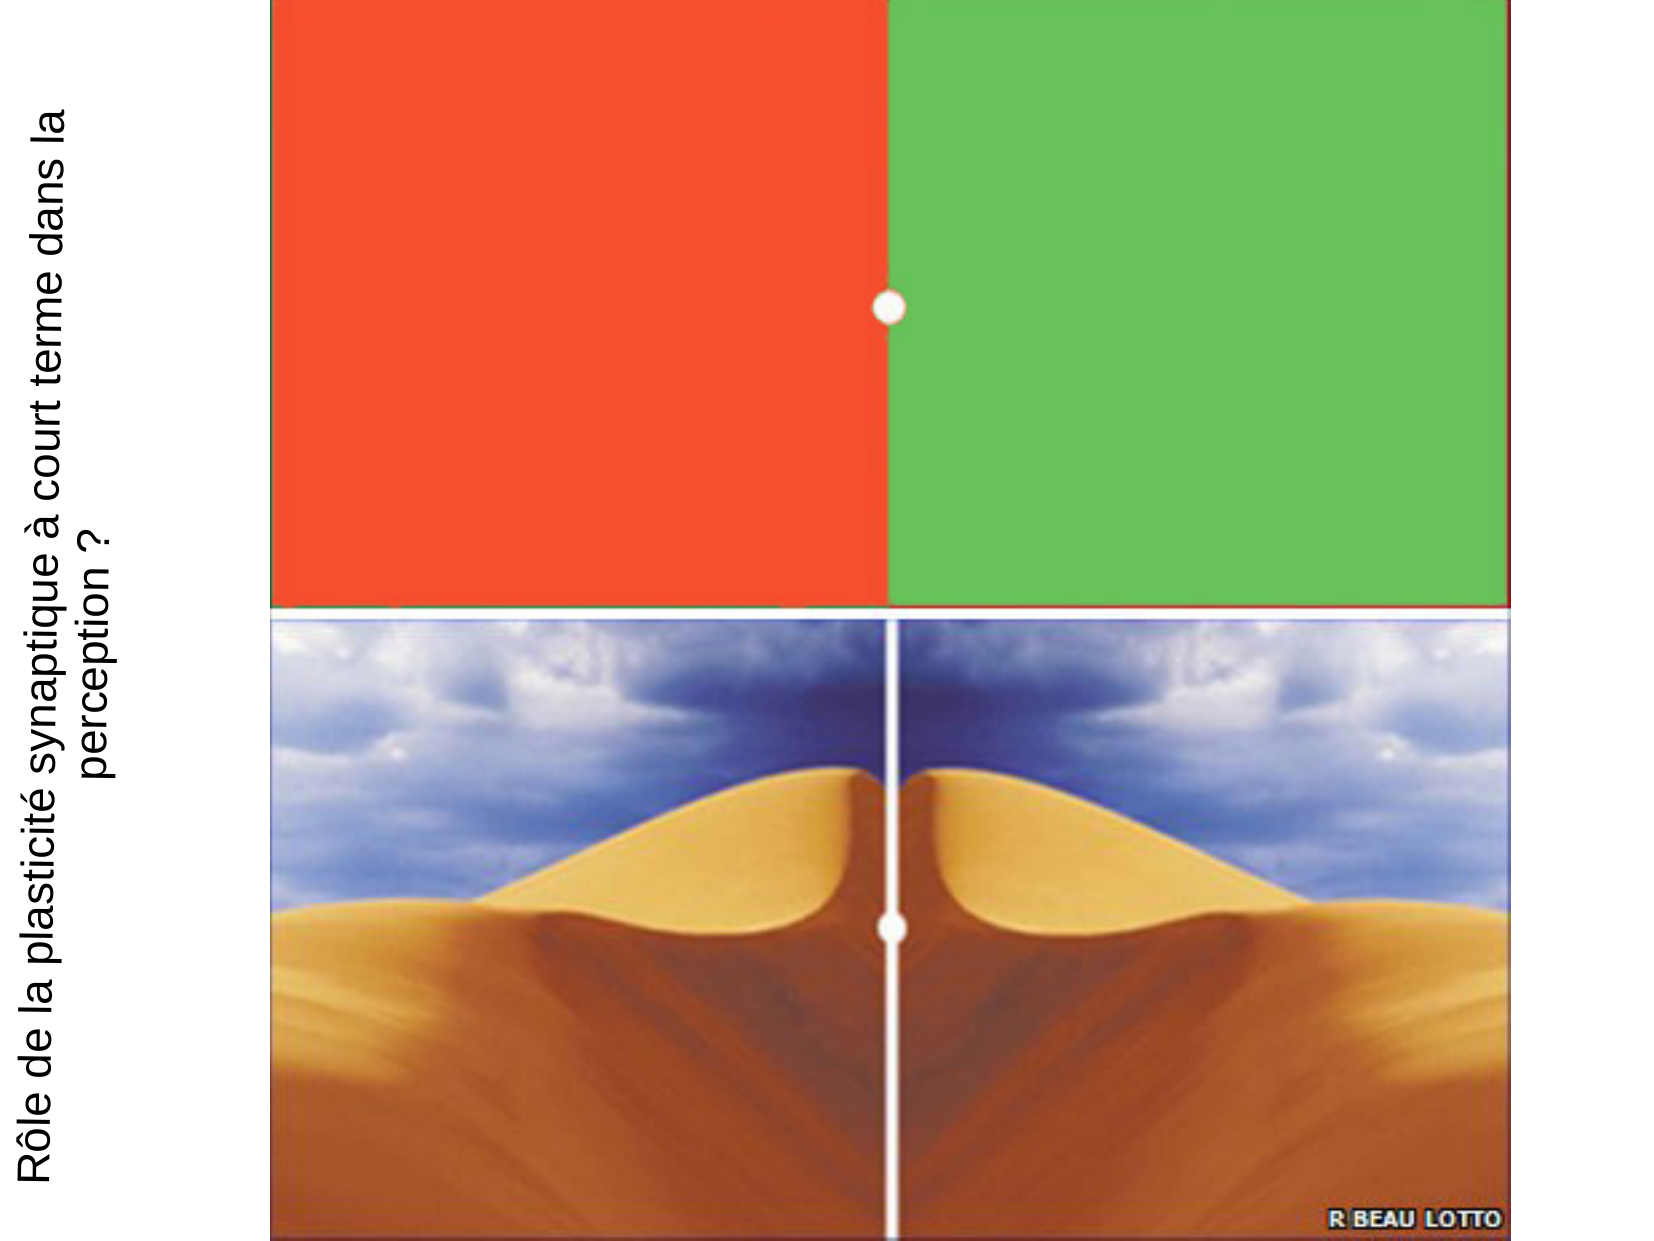

# Rôle de la plasticité synaptique à court terme dans la perception ?
128